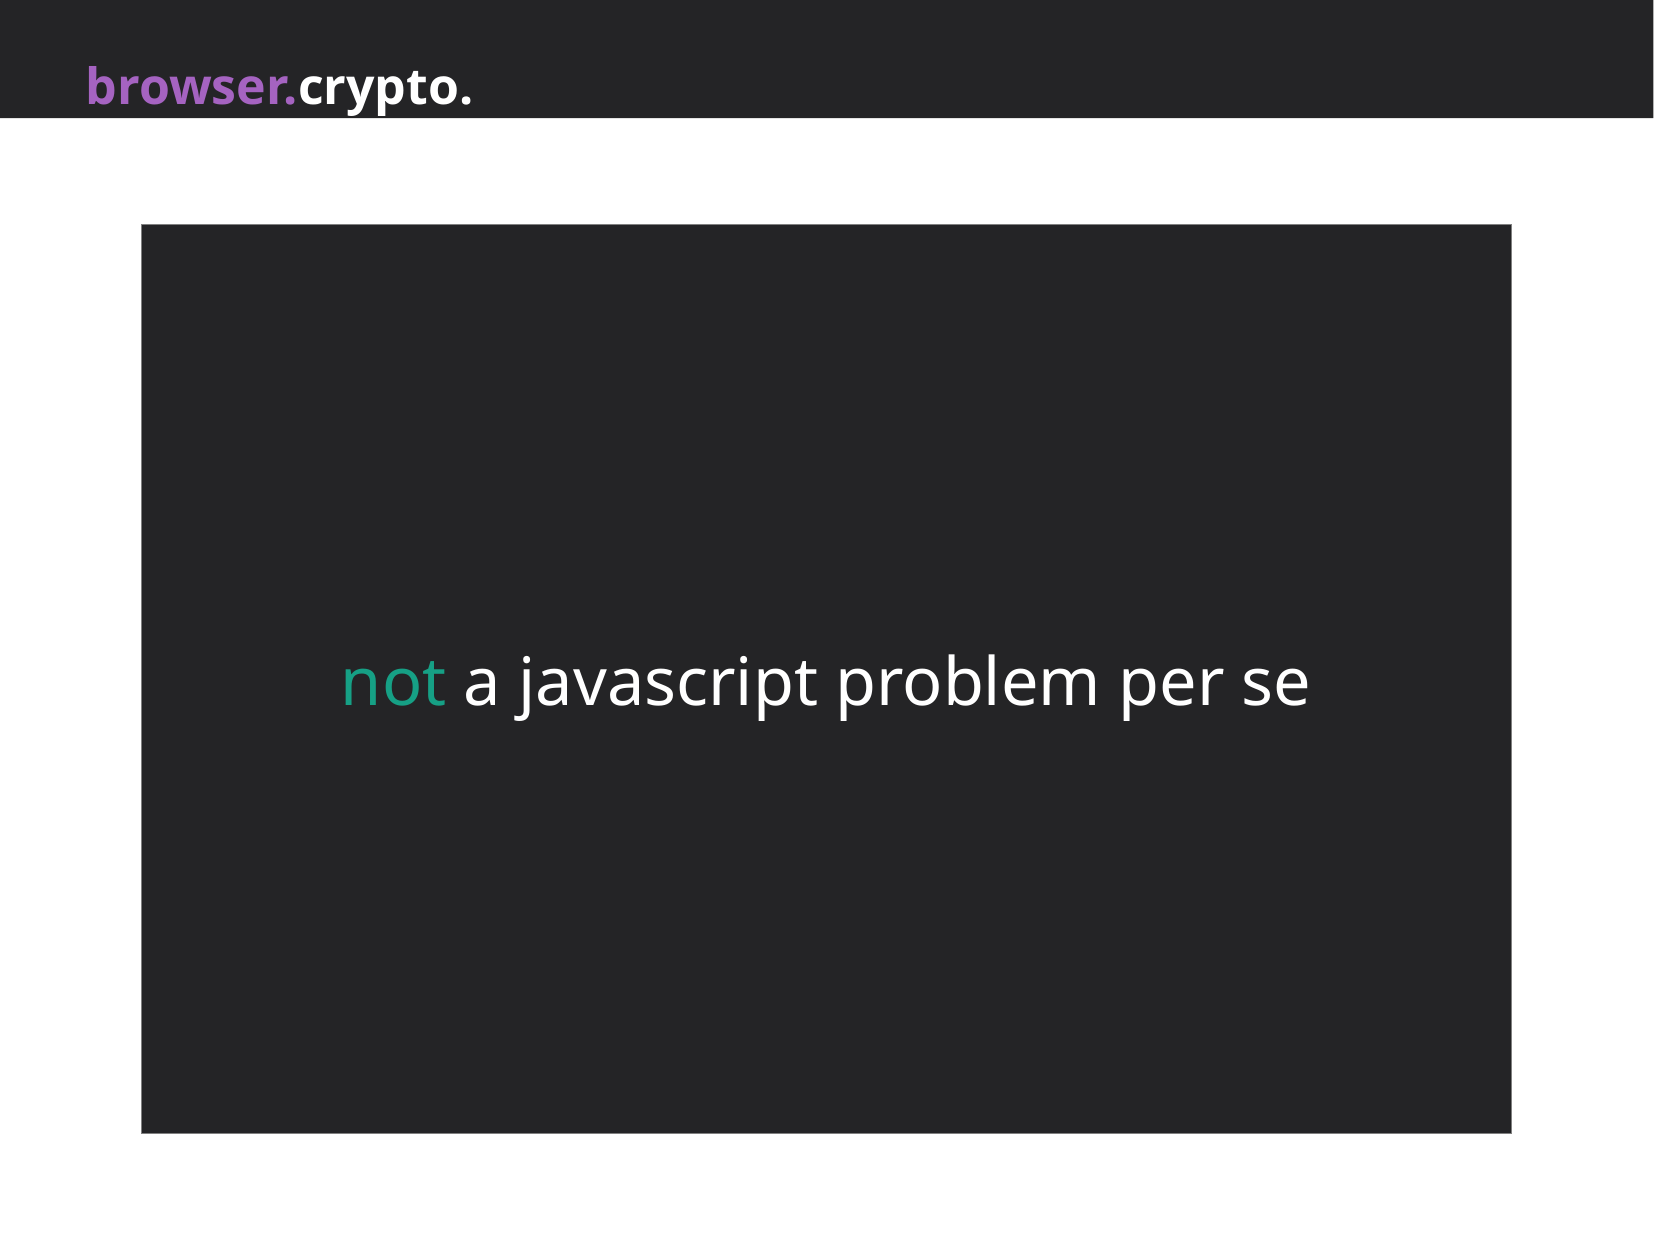

browser.crypto.
not a javascript problem per se